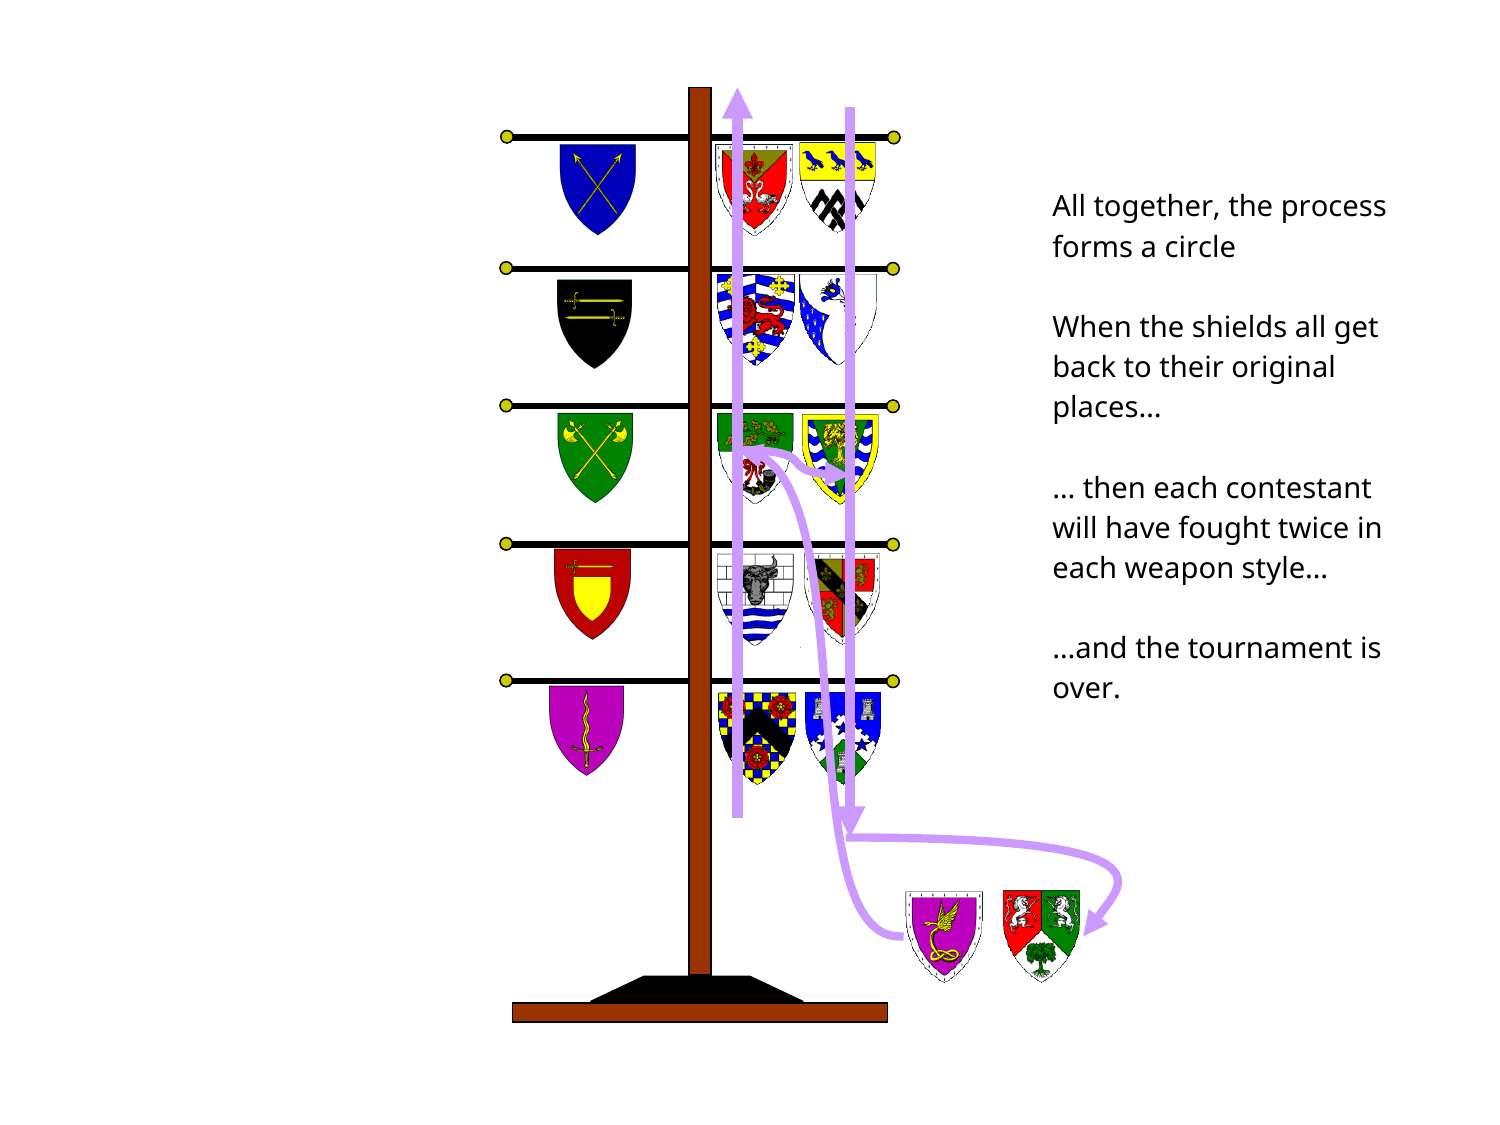

All together, the process forms a circle
When the shields all get back to their original places…
… then each contestant will have fought twice in each weapon style…
…and the tournament is over.